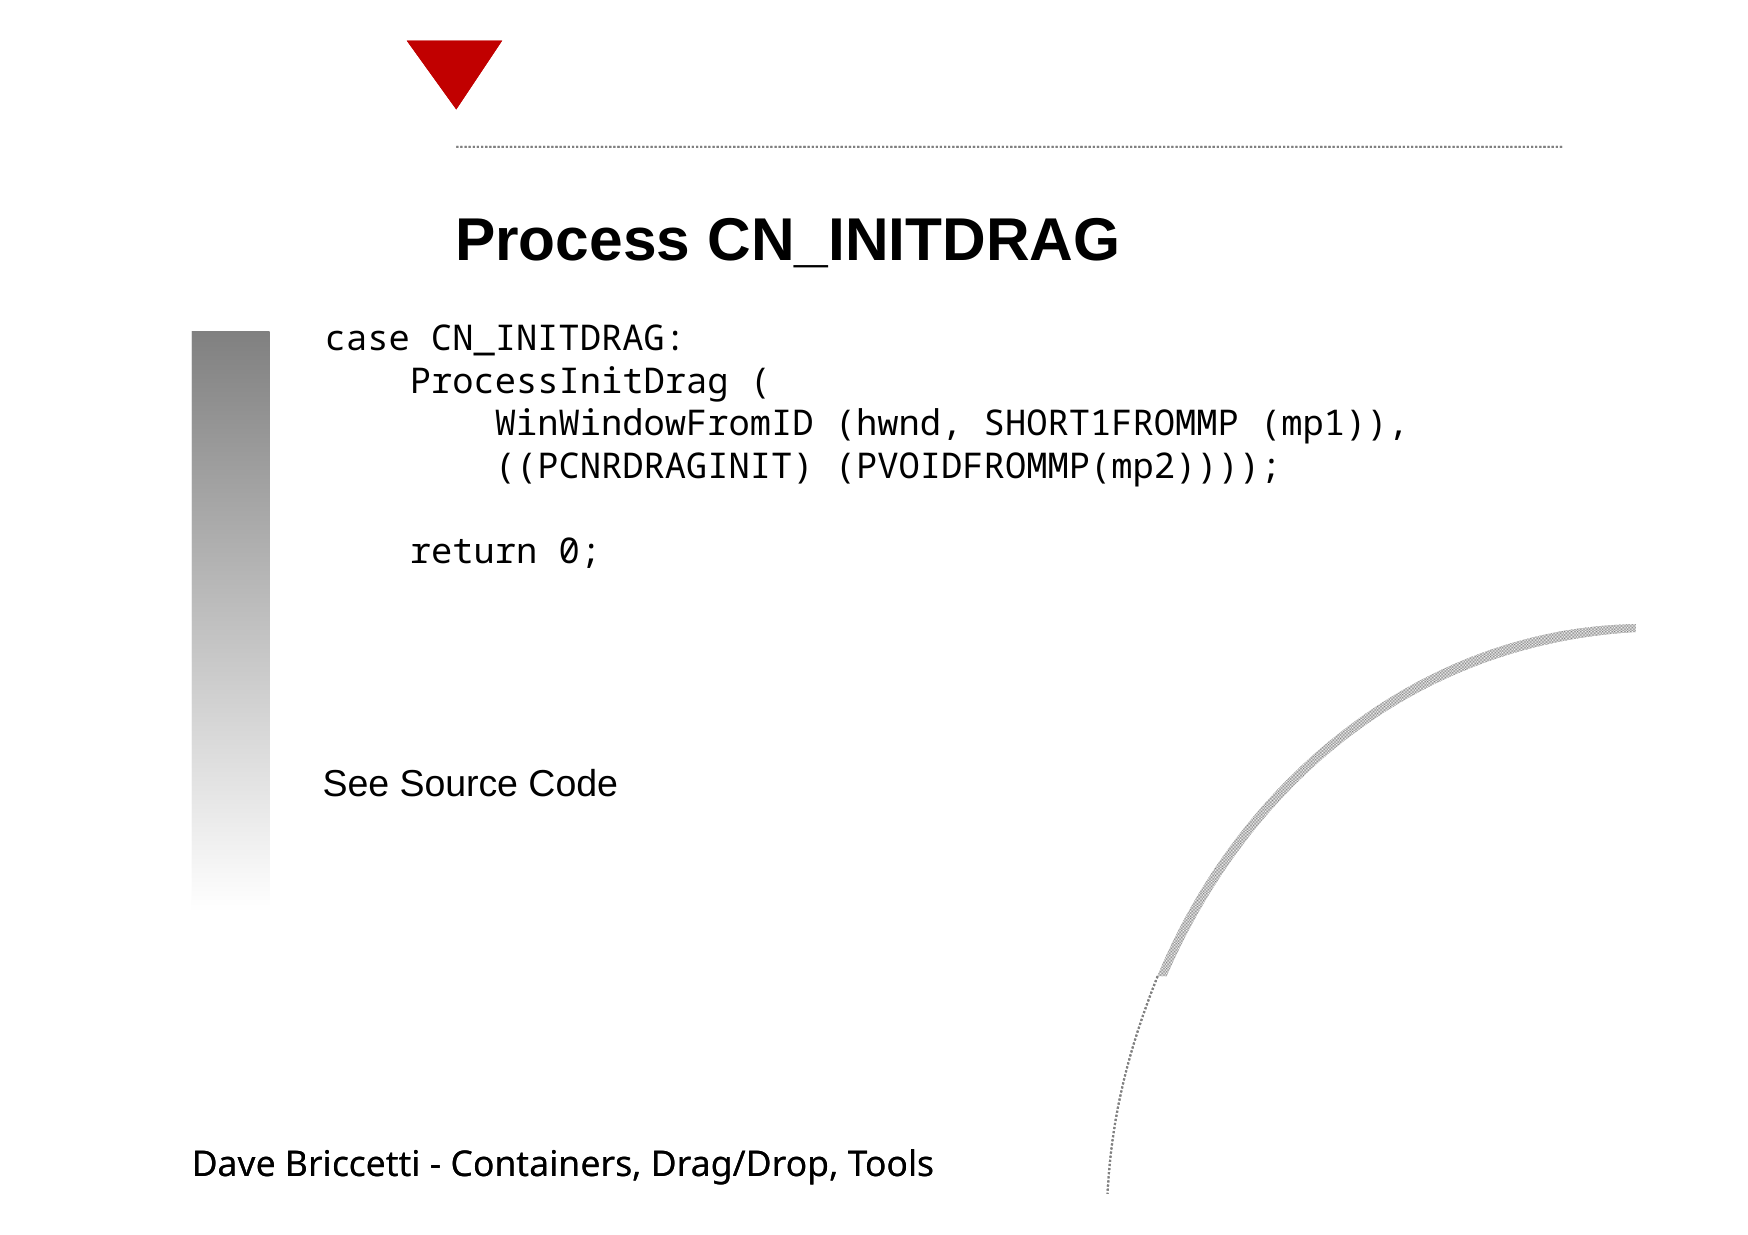

Process CN_INITDRAG
case CN_INITDRAG:
 ProcessInitDrag (
 WinWindowFromID (hwnd, SHORT1FROMMP (mp1)),
 ((PCNRDRAGINIT) (PVOIDFROMMP(mp2))));
 return 0;
See Source Code
Dave Briccetti - Containers, Drag/Drop, Tools